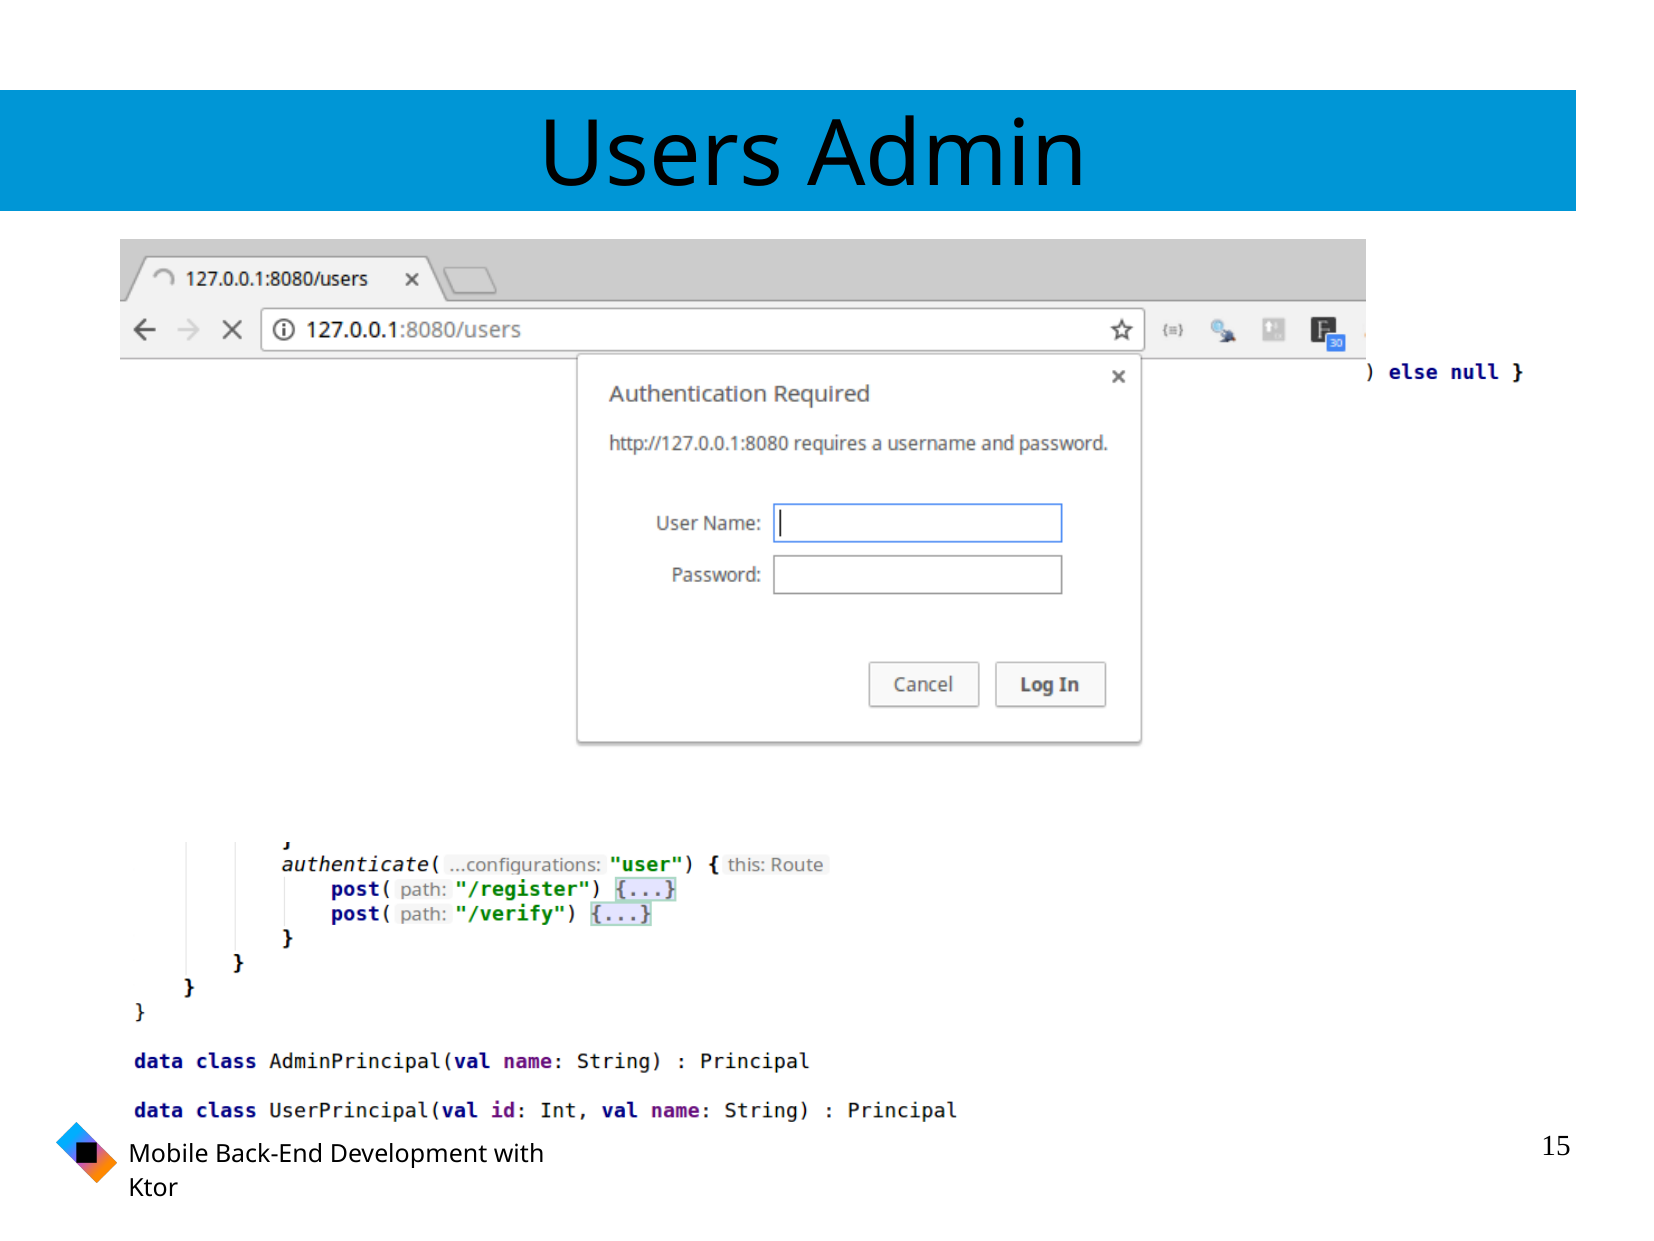

# Users Admin
Mobile Back-End Development with Ktor
15